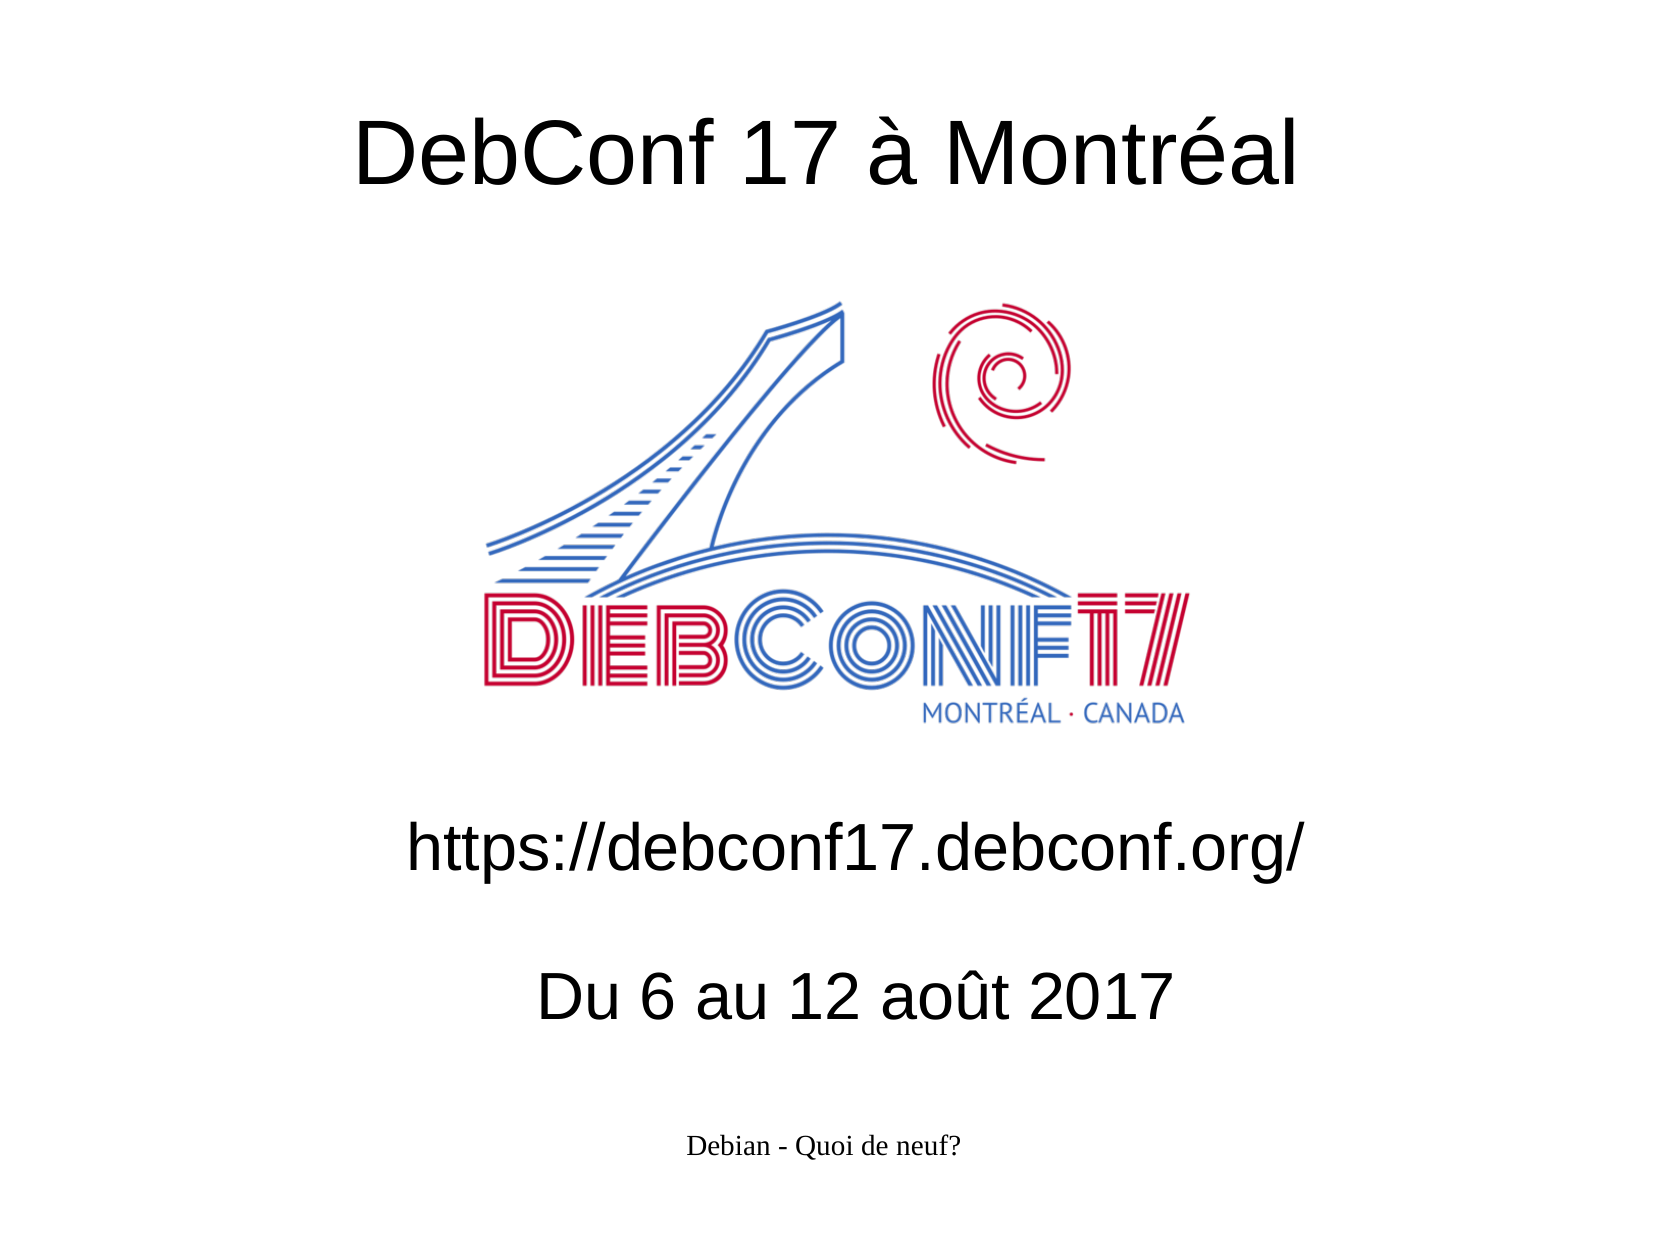

# DebConf 17 à Montréal
https://debconf17.debconf.org/
Du 6 au 12 août 2017
Debian - Quoi de neuf?